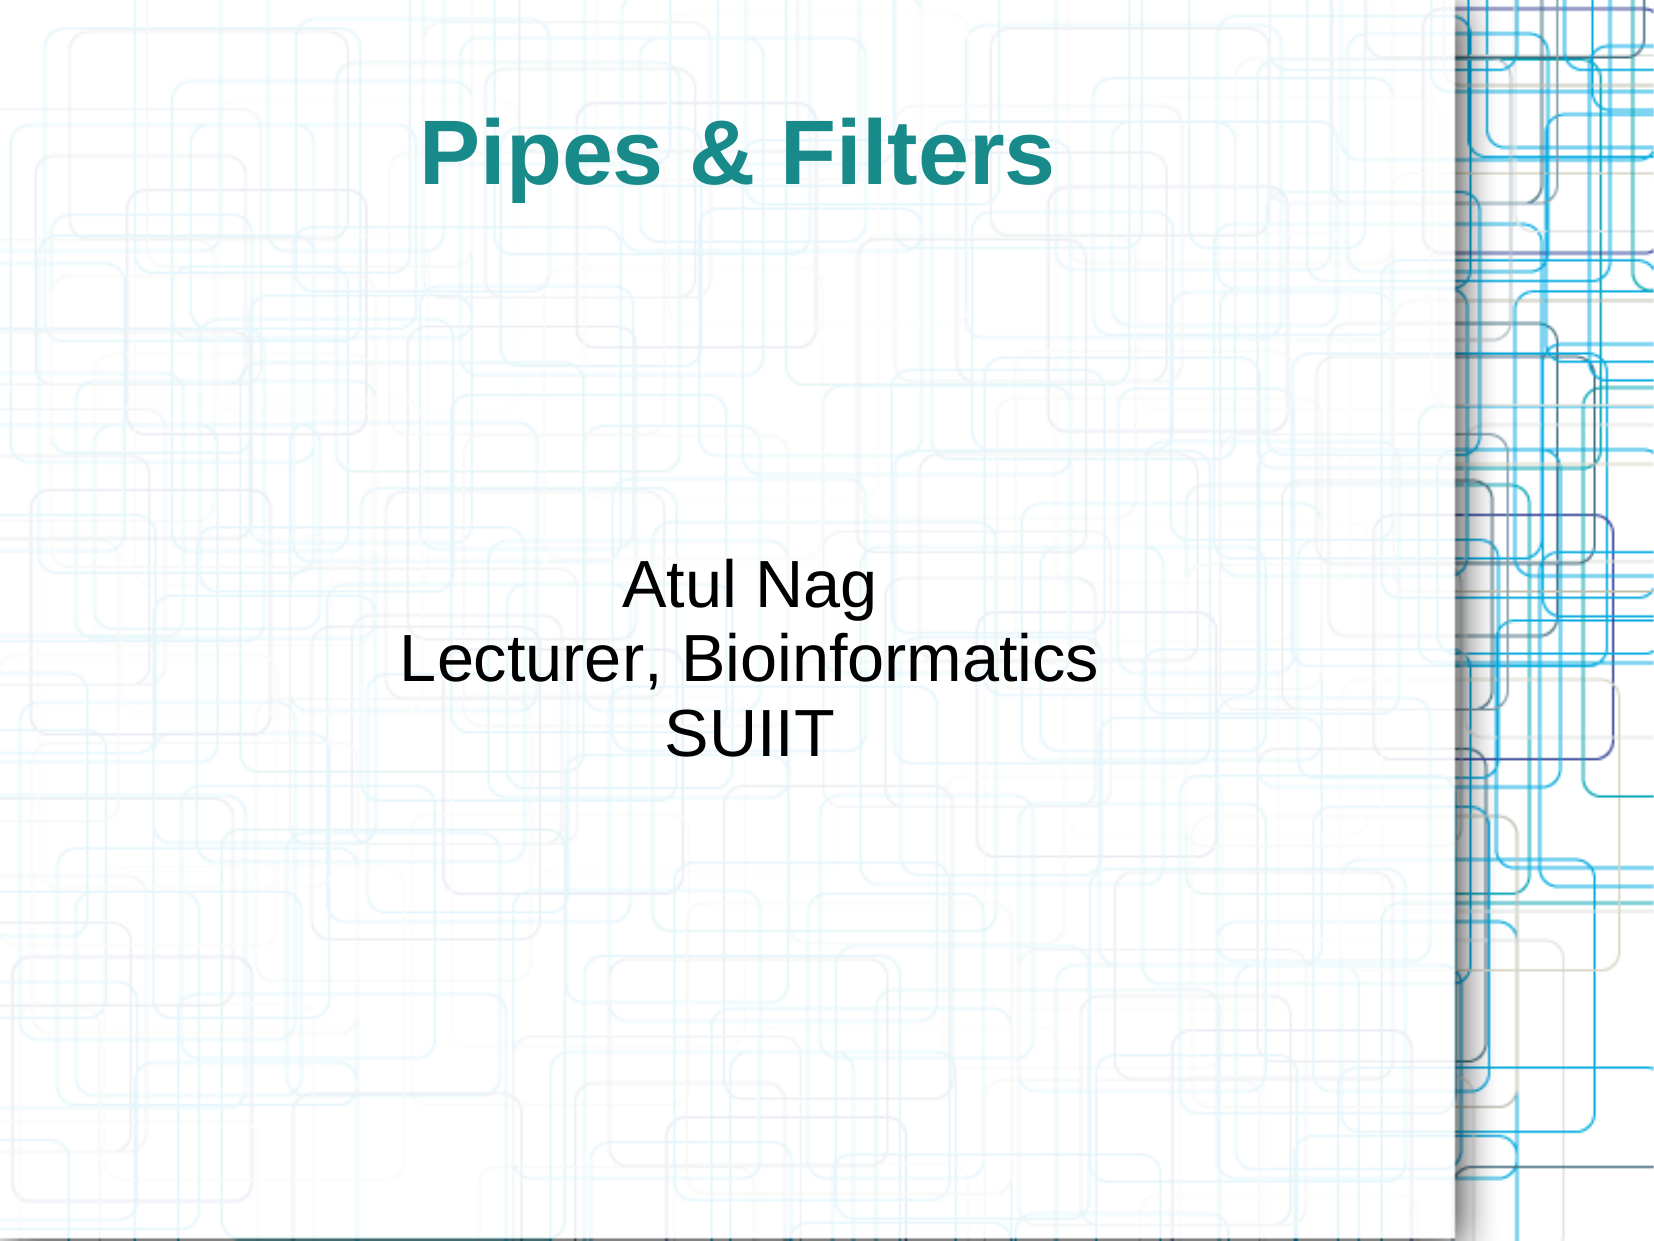

# Pipes & Filters
Atul Nag
Lecturer, Bioinformatics
SUIIT